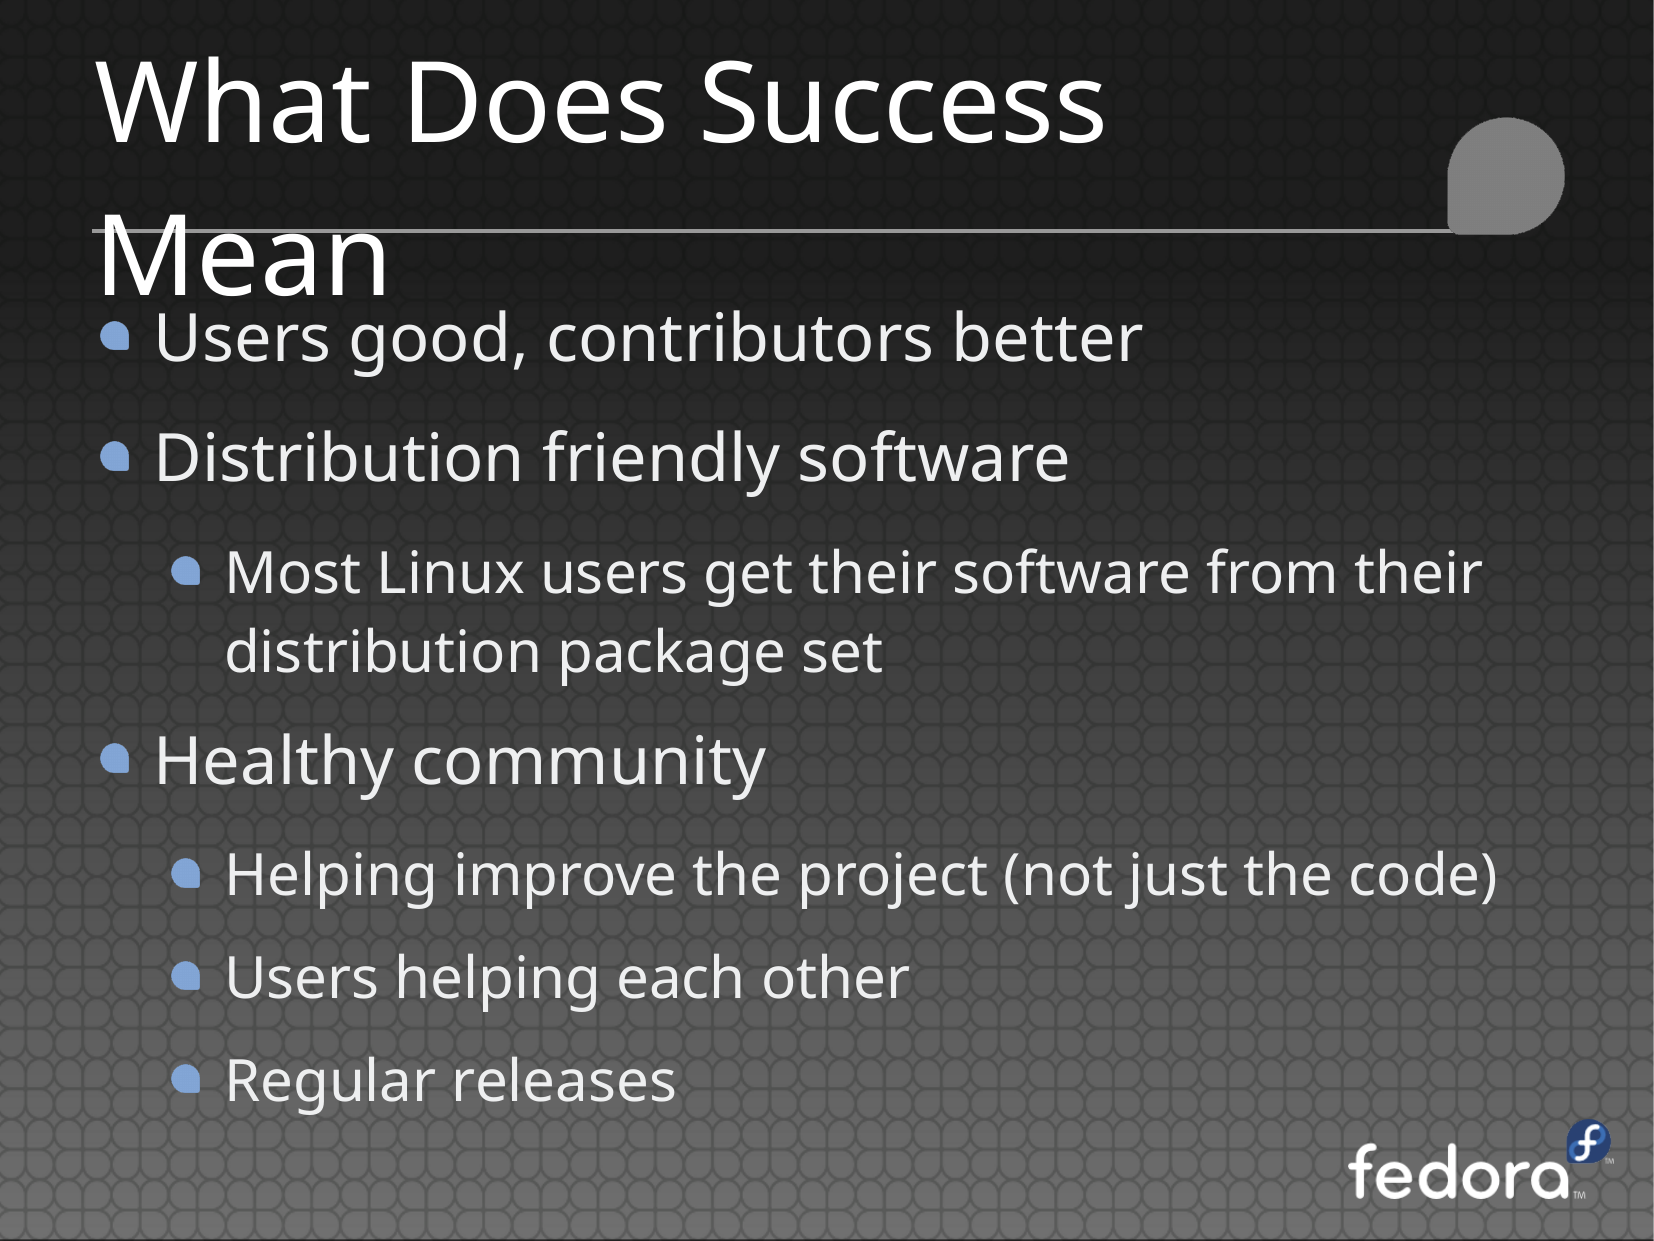

What Does Success Mean
# Users good, contributors better
Distribution friendly software
Most Linux users get their software from their distribution package set
Healthy community
Helping improve the project (not just the code)
Users helping each other
Regular releases